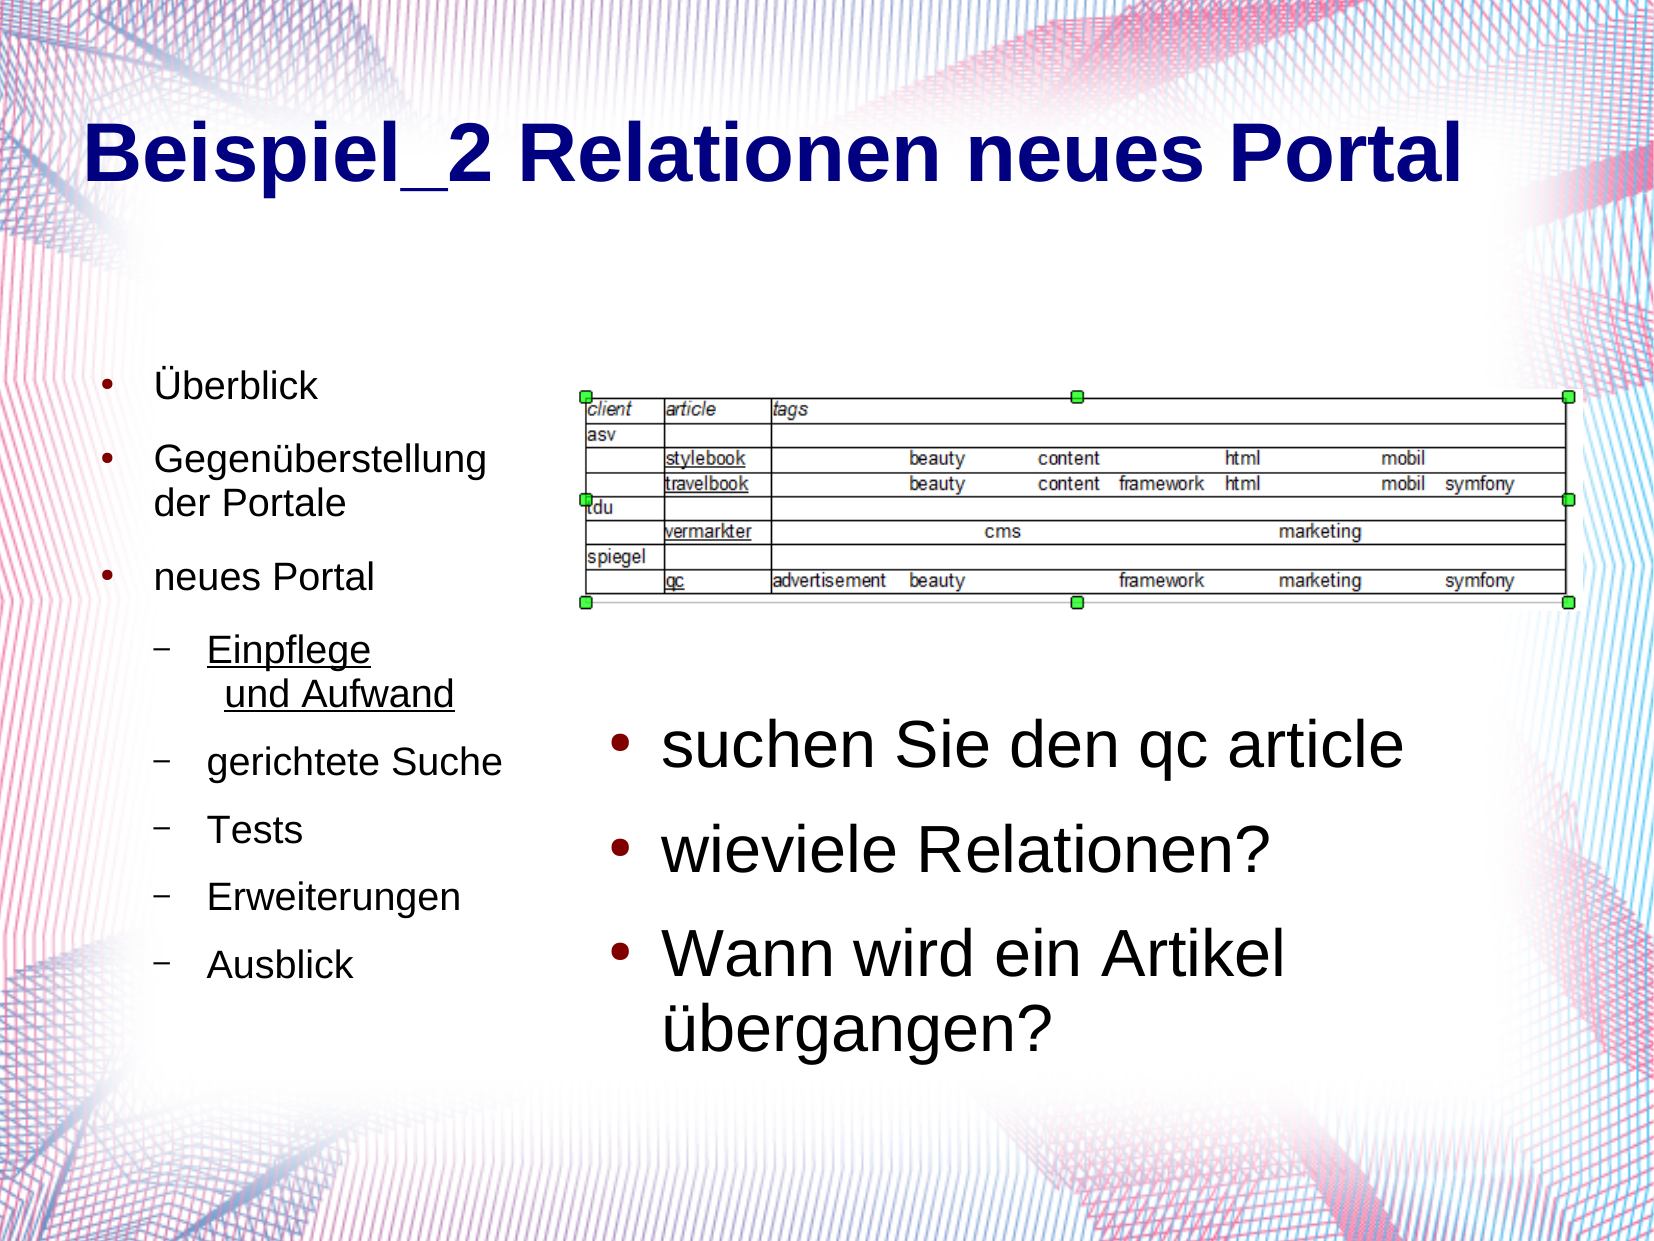

# Beispiel_2 Relationen neues Portal
Überblick
Gegenüberstellung der Portale
neues Portal
Einpflege
und Aufwand
gerichtete Suche
Tests
Erweiterungen
Ausblick
suchen Sie den qc article
wieviele Relationen?
Wann wird ein Artikel übergangen?